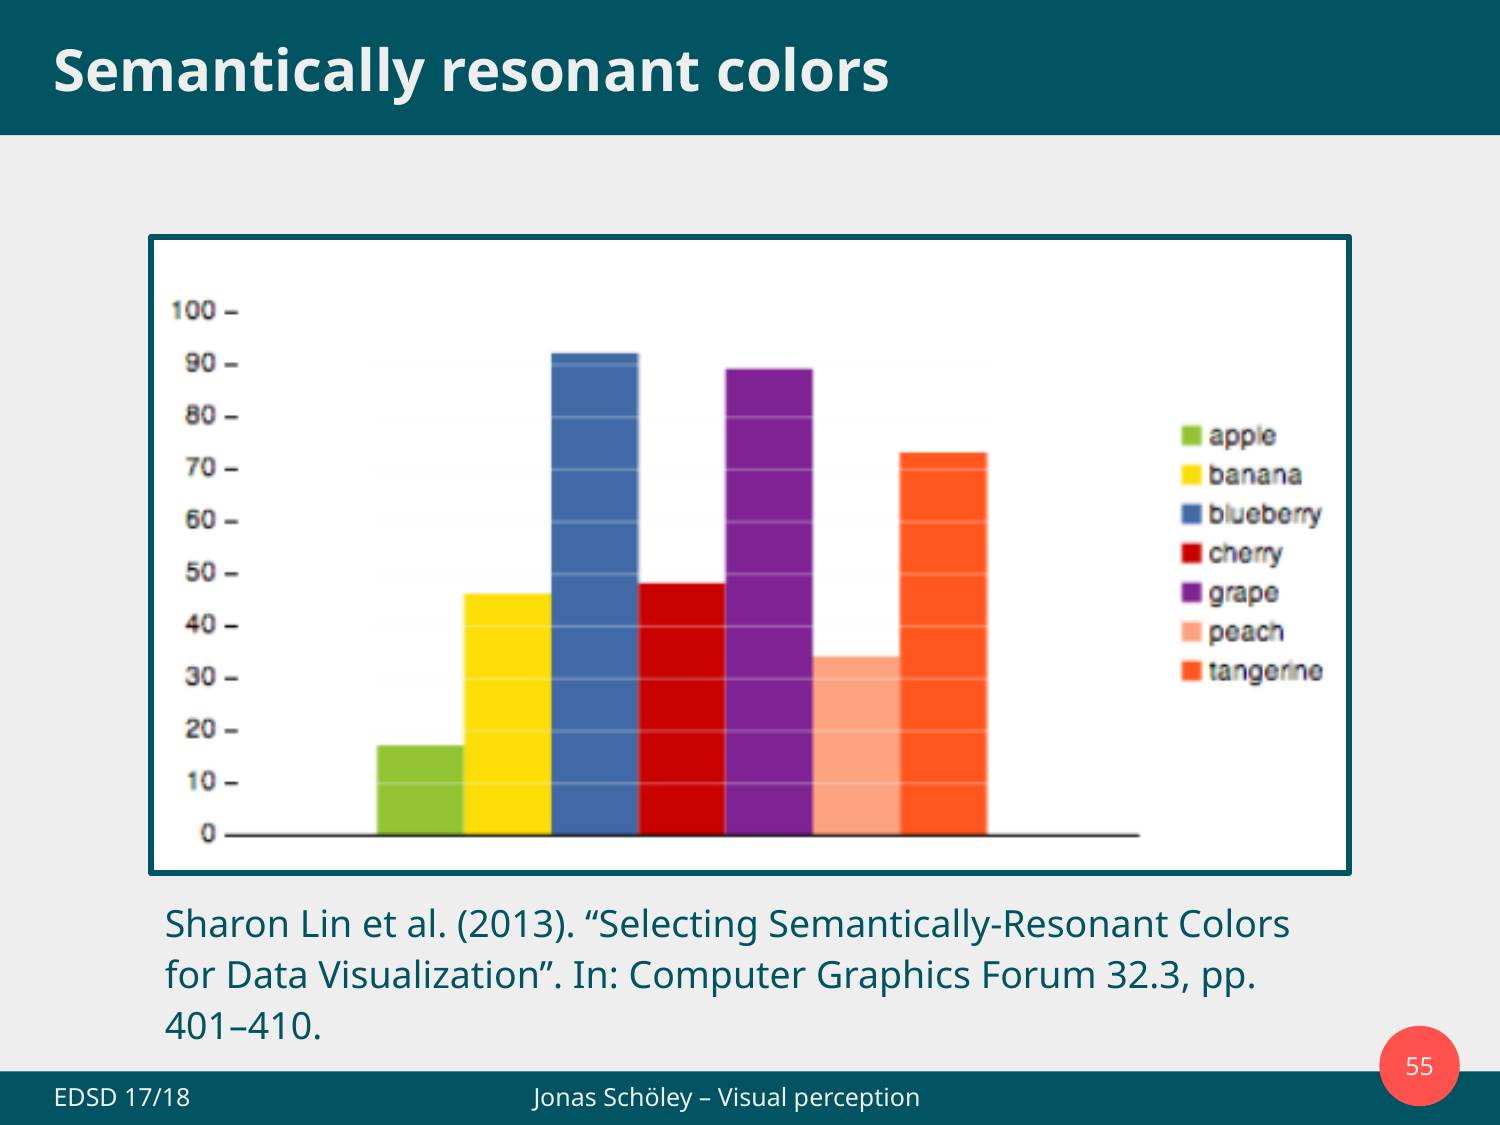

# Semantically resonant colors
Sharon Lin et al. (2013). “Selecting Semantically-Resonant Colors for Data Visualization”. In: Computer Graphics Forum 32.3, pp. 401–410.
55
EDSD 17/18
Jonas Schöley – Visual perception